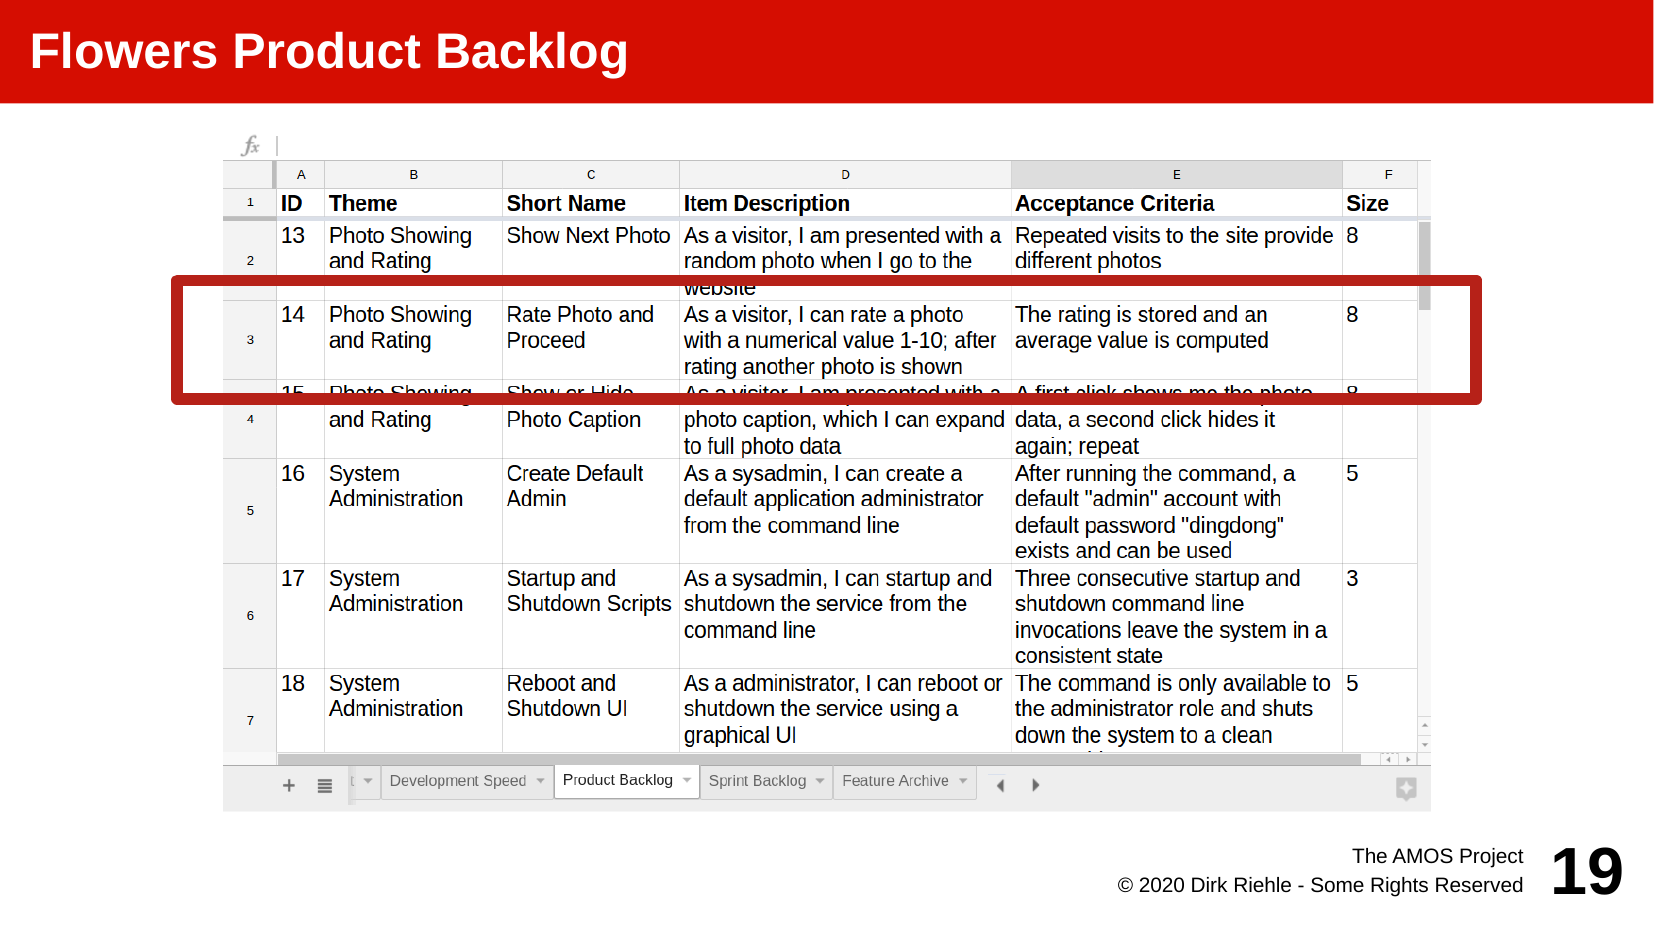

# Flowers Product Backlog
The AMOS Project
19
© 2020 Dirk Riehle - Some Rights Reserved